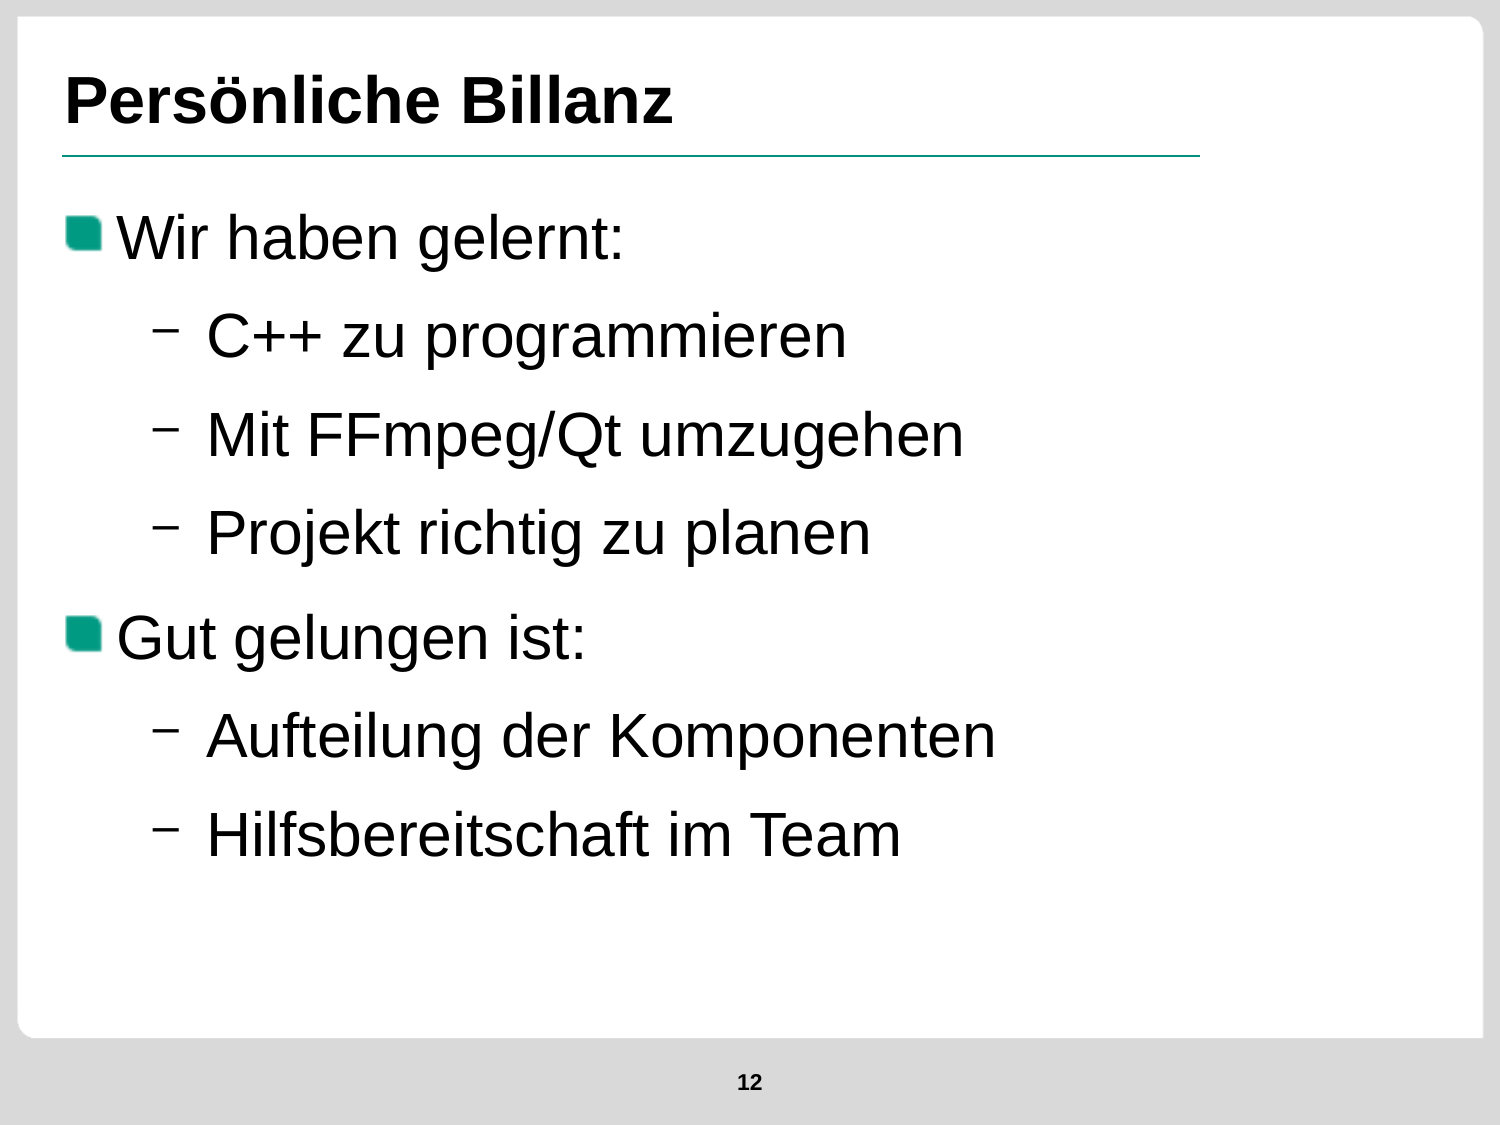

# Persönliche Billanz
Wir haben gelernt:
C++ zu programmieren
Mit FFmpeg/Qt umzugehen
Projekt richtig zu planen
Gut gelungen ist:
Aufteilung der Komponenten
Hilfsbereitschaft im Team